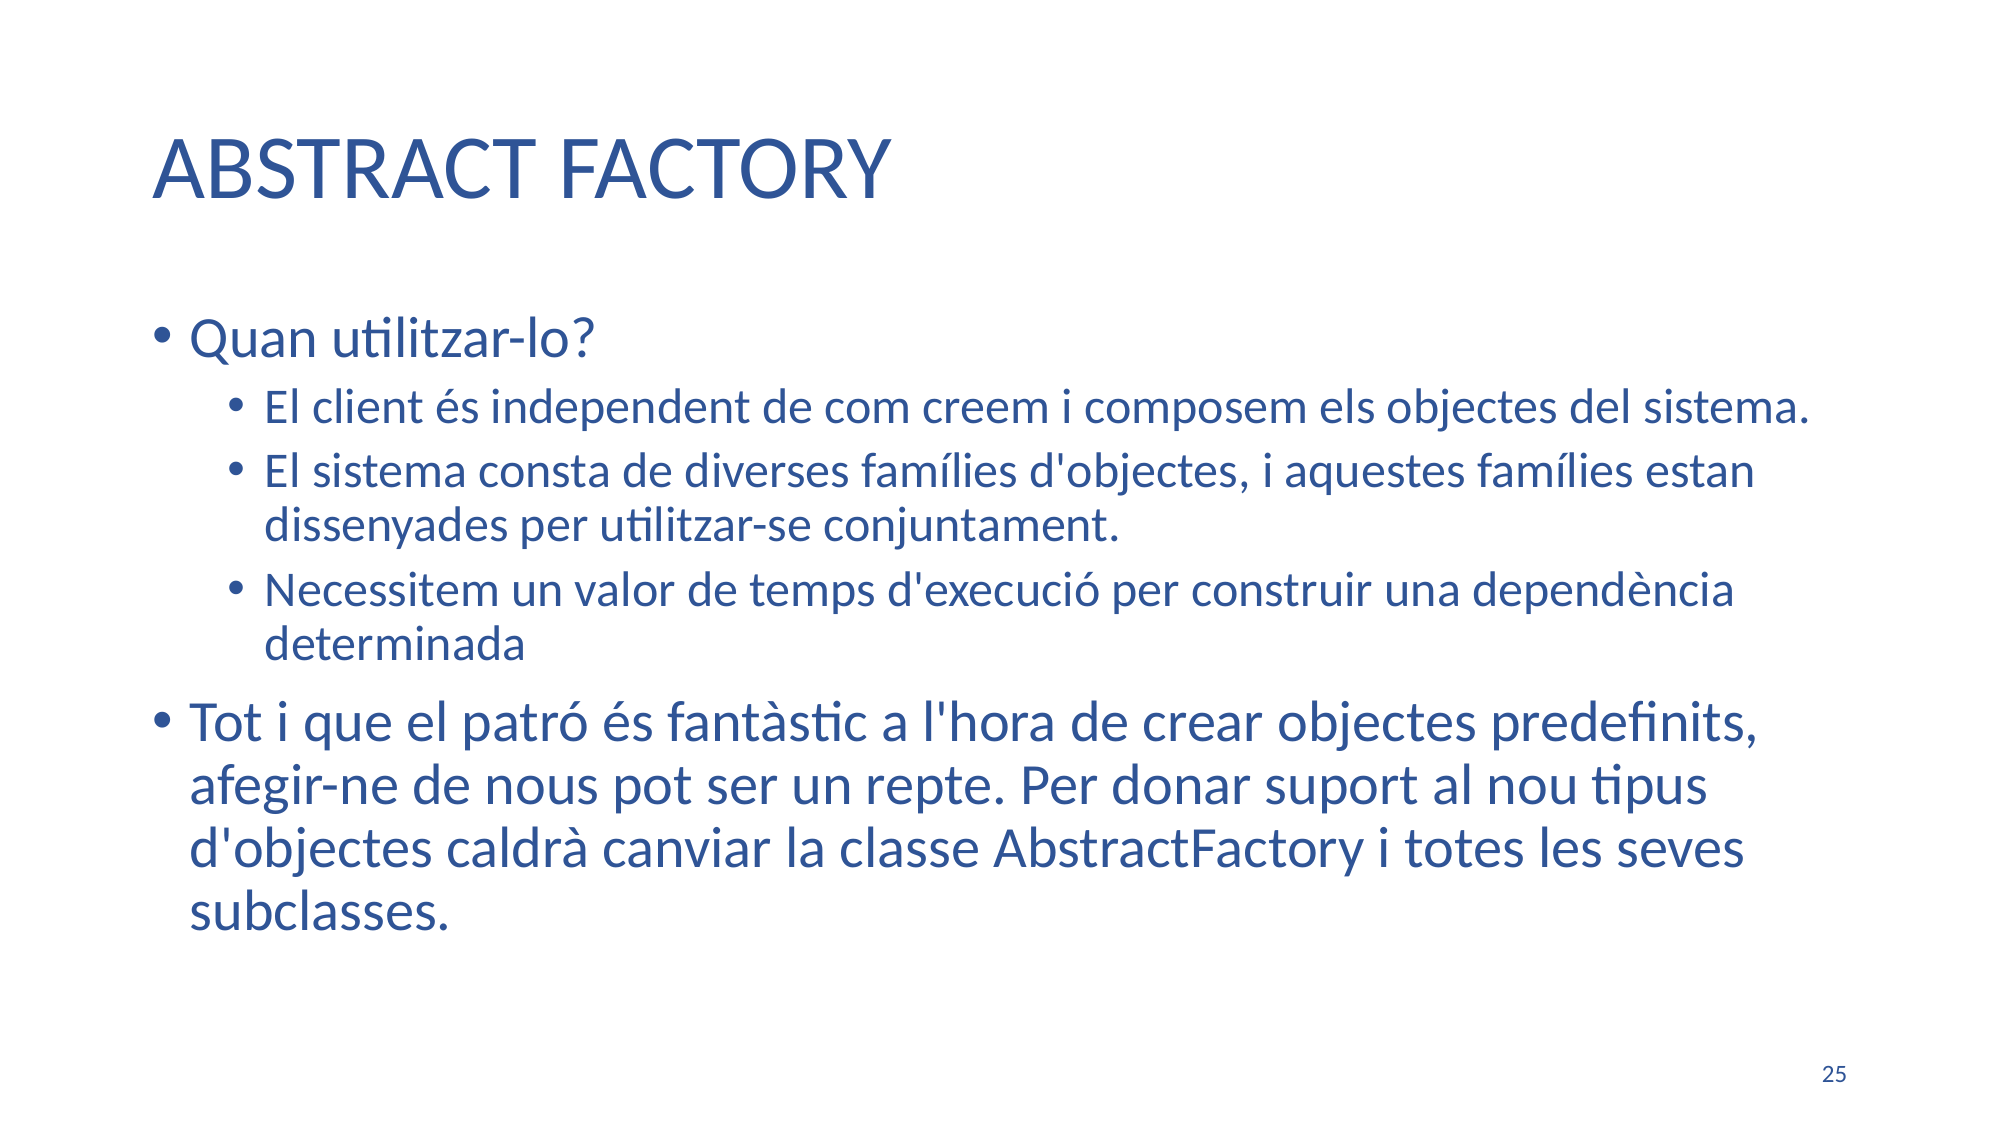

# ABSTRACT FACTORY
Quan utilitzar-lo?
El client és independent de com creem i composem els objectes del sistema.
El sistema consta de diverses famílies d'objectes, i aquestes famílies estan dissenyades per utilitzar-se conjuntament.
Necessitem un valor de temps d'execució per construir una dependència determinada
Tot i que el patró és fantàstic a l'hora de crear objectes predefinits, afegir-ne de nous pot ser un repte. Per donar suport al nou tipus d'objectes caldrà canviar la classe AbstractFactory i totes les seves subclasses.